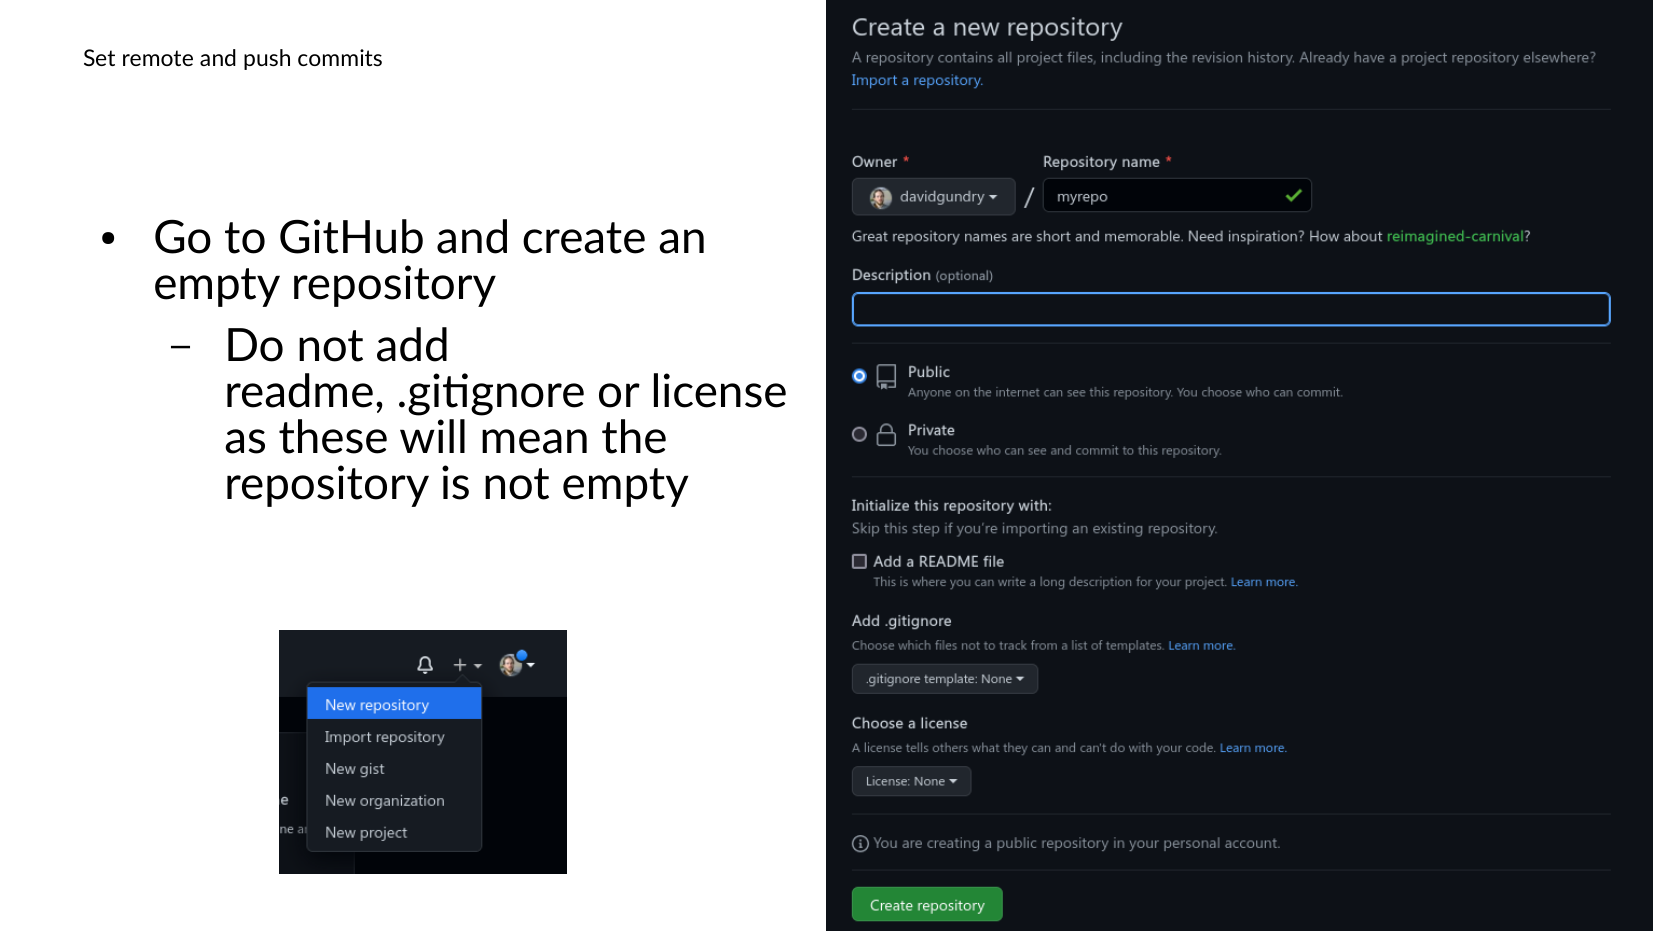

# Set remote and push commits
Go to GitHub and create an empty repository
Do not add readme, .gitignore or license as these will mean the repository is not empty